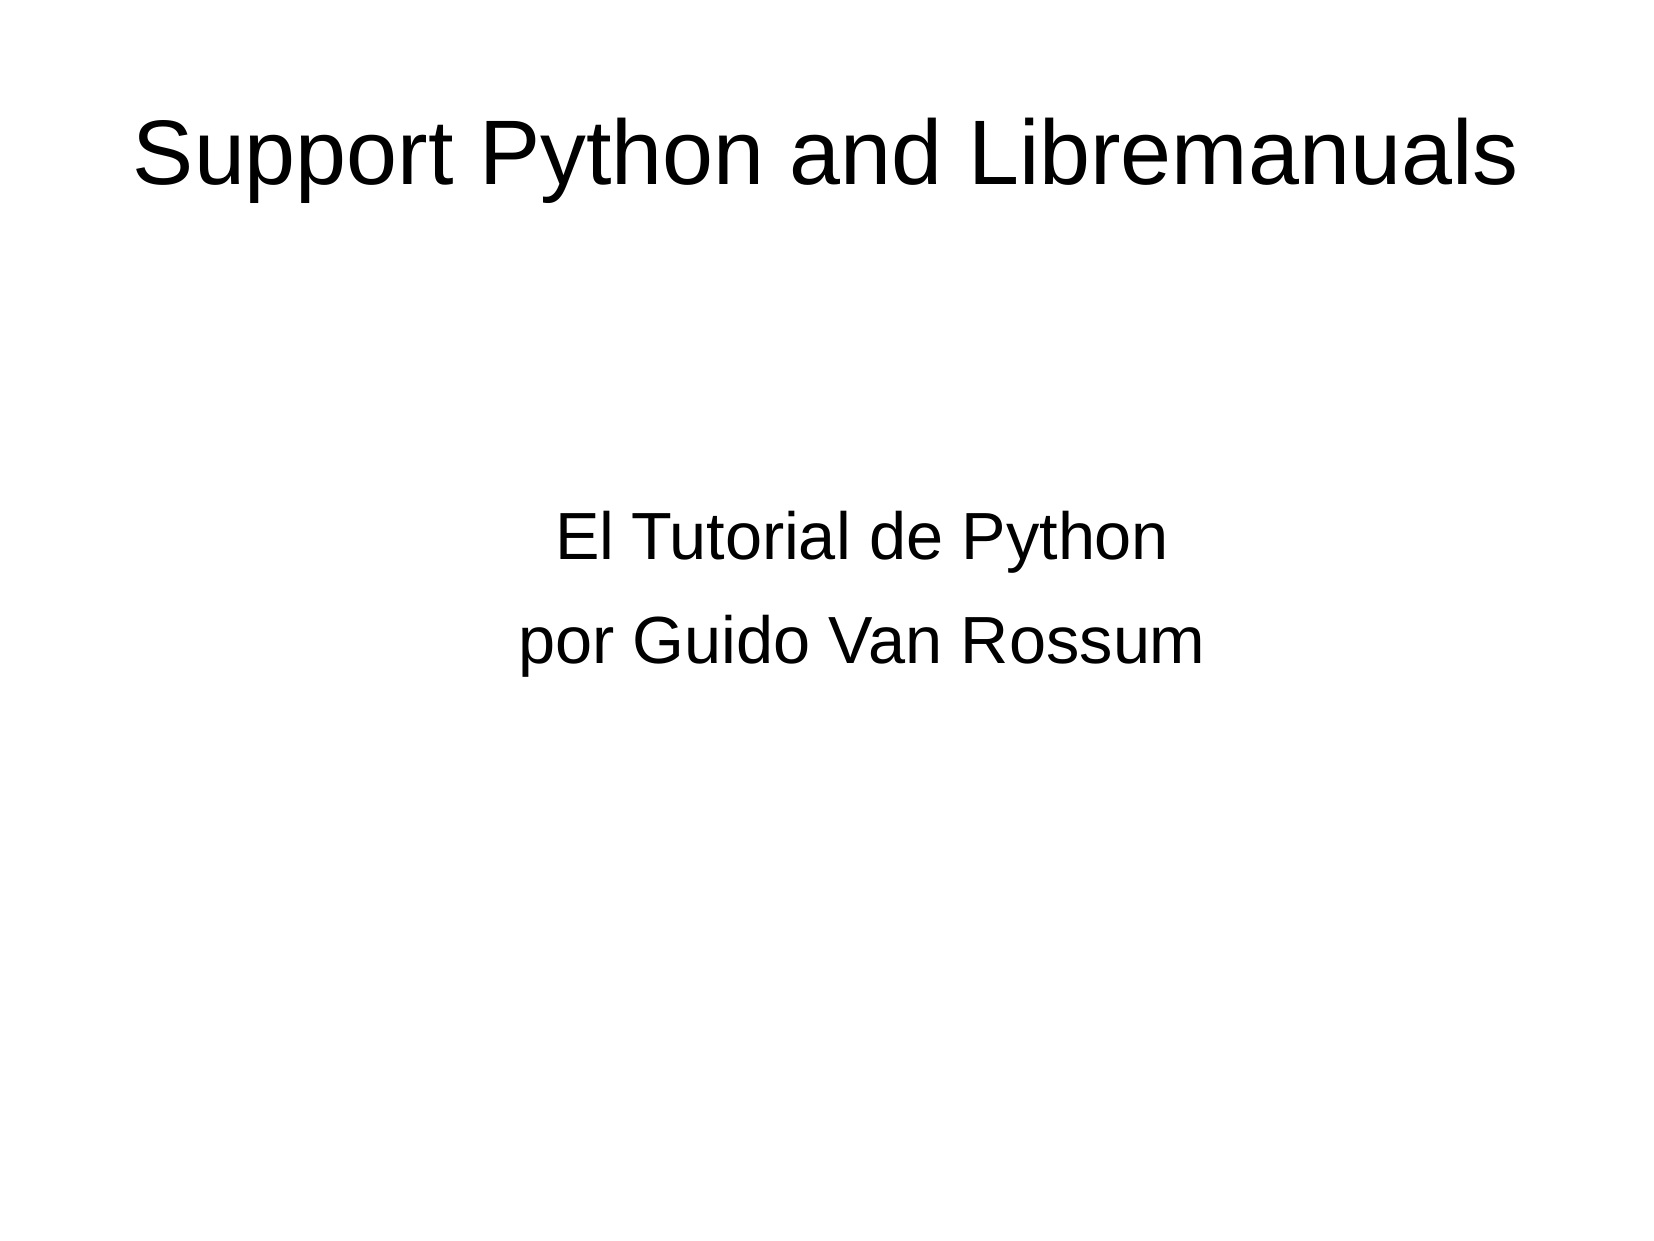

# Support Python and Libremanuals
El Tutorial de Python
por Guido Van Rossum